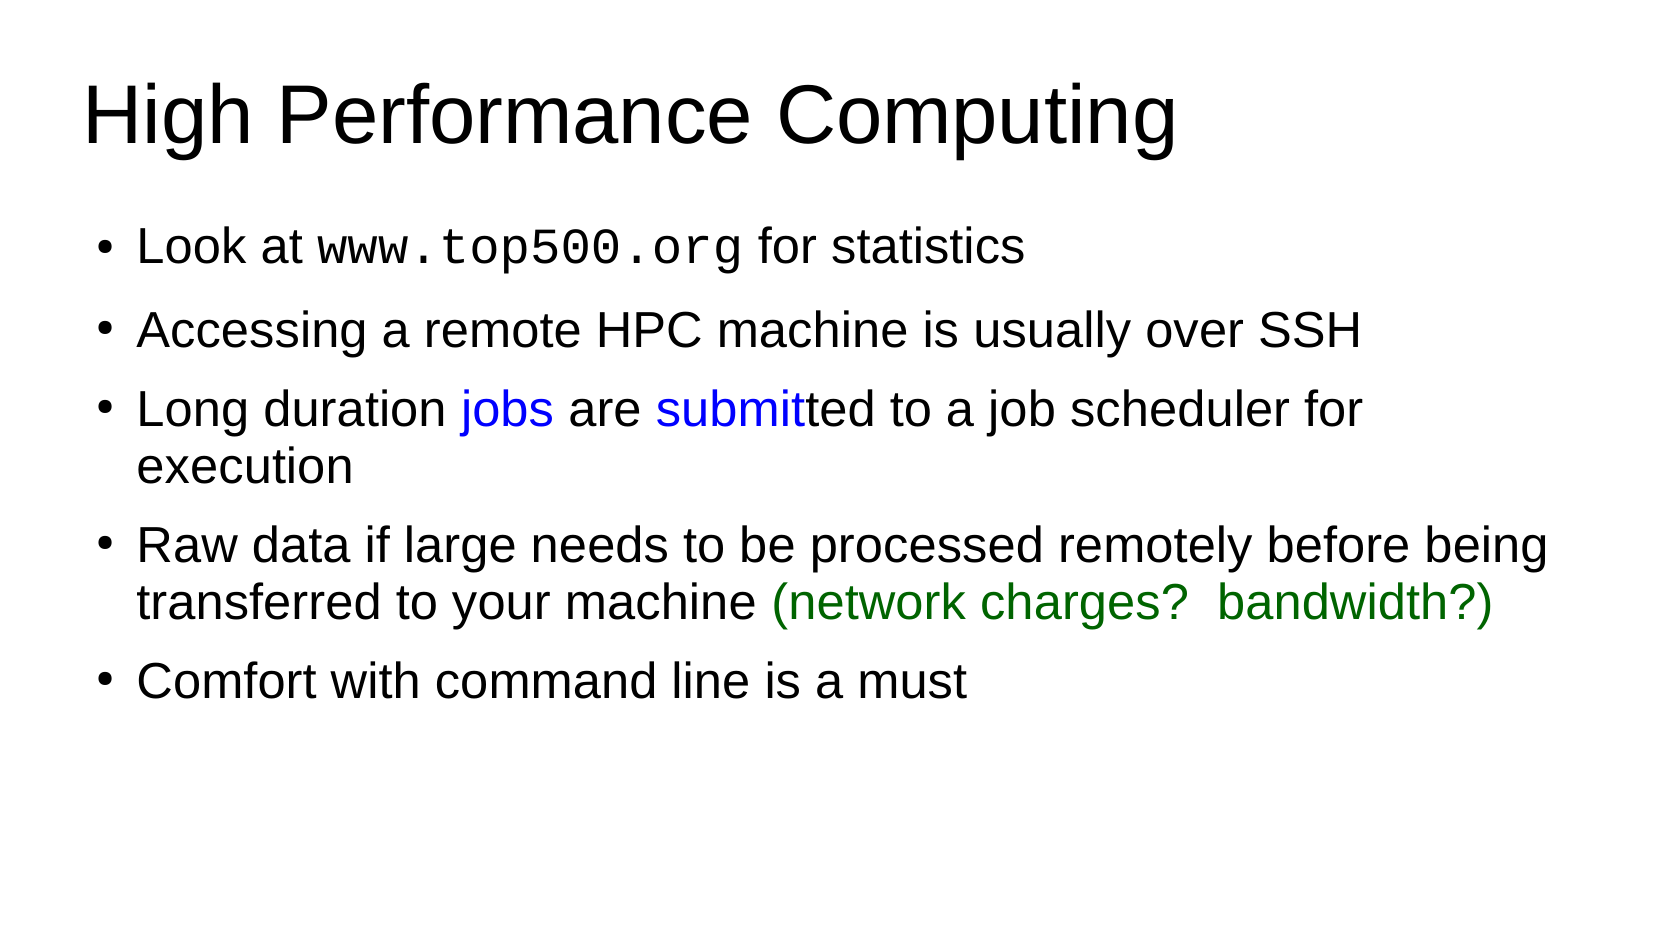

# High Performance Computing
Look at www.top500.org for statistics
Accessing a remote HPC machine is usually over SSH
Long duration jobs are submitted to a job scheduler for execution
Raw data if large needs to be processed remotely before being transferred to your machine (network charges? bandwidth?)
Comfort with command line is a must